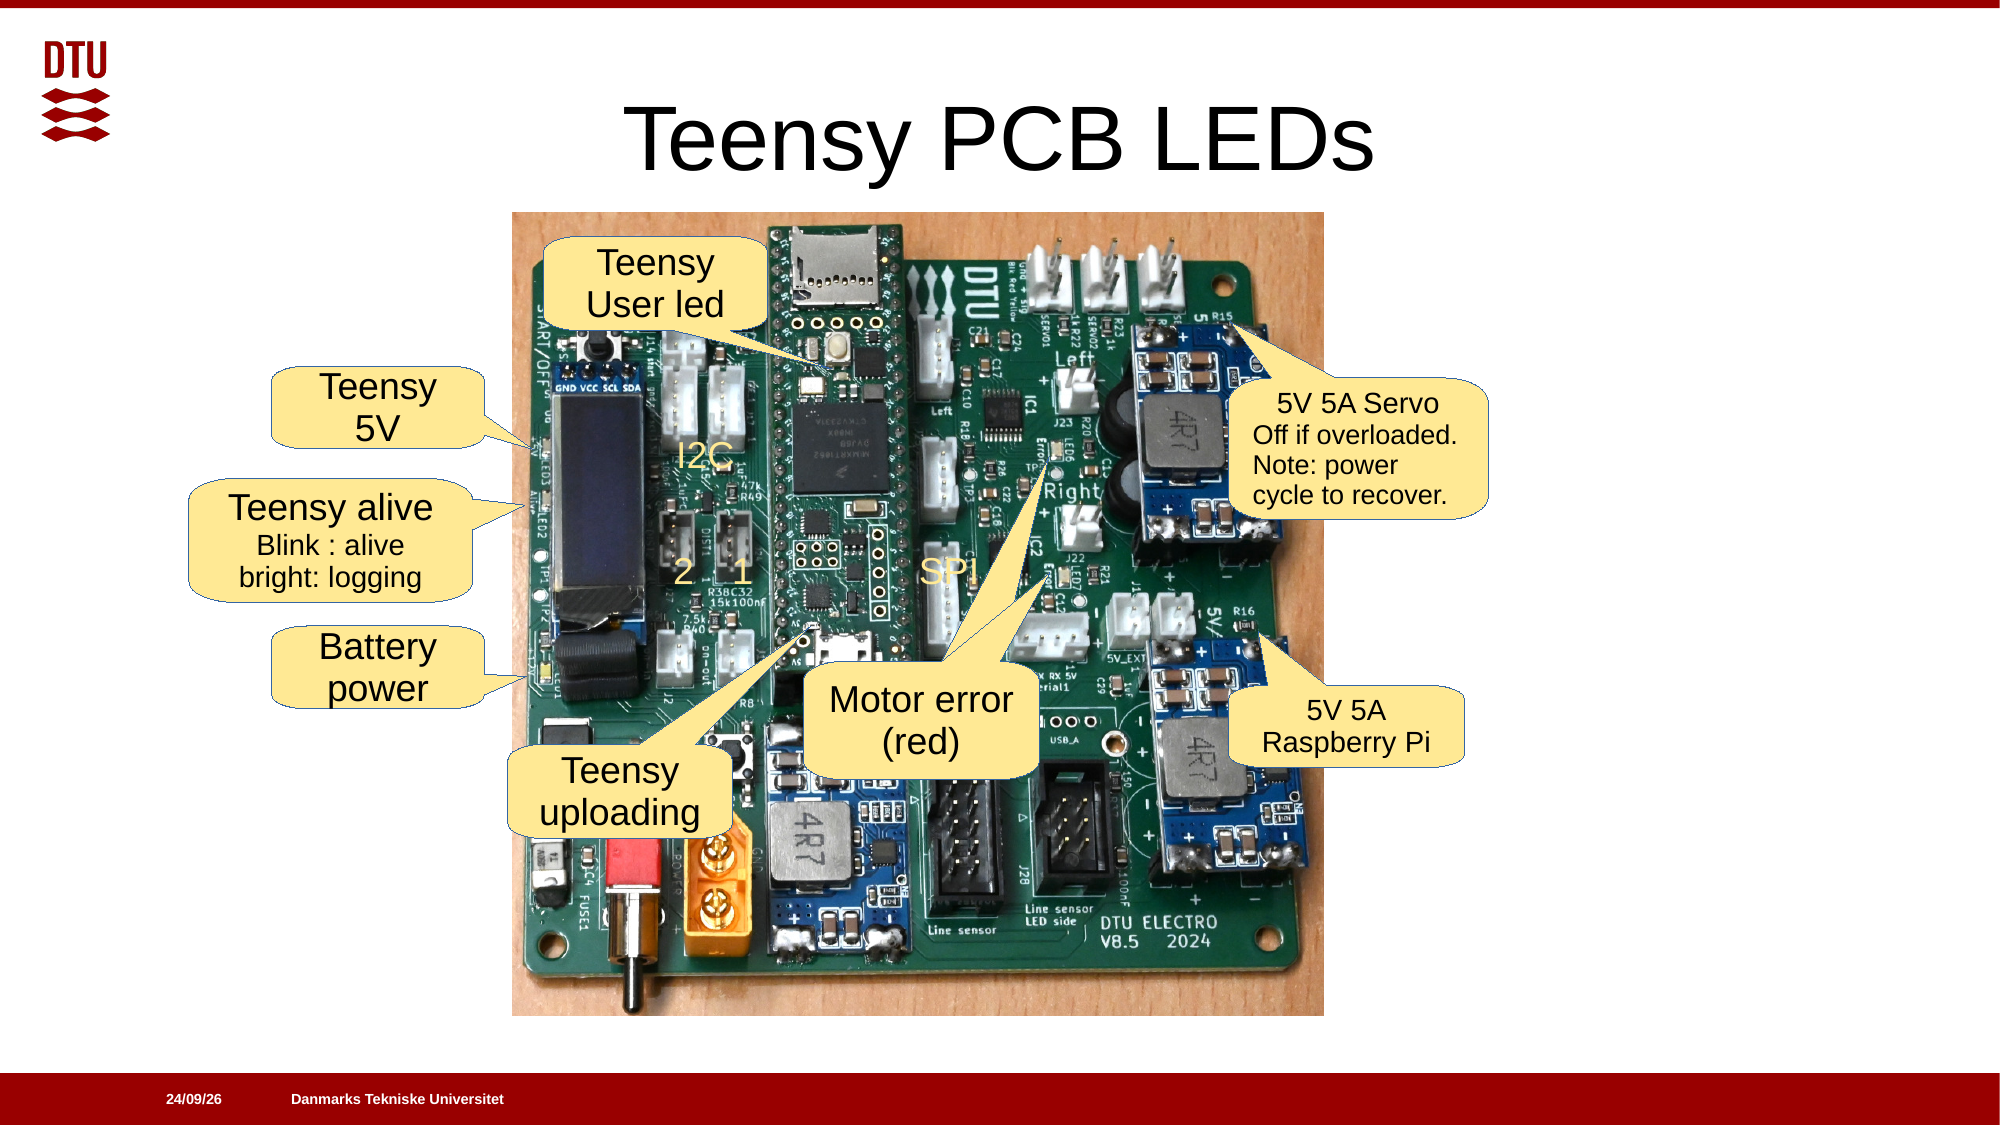

# Teensy PCB LEDs
Teensy
User led
Teensy 5V
5V 5A Servo
Off if overloaded.
Note: power cycle to recover.
I2C
Teensy alive
Blink : alive
bright: logging
2
1
SPI
Battery power
Motor error
(red)
Motor error
(red)
5V 5A
Raspberry Pi
Teensy
uploading